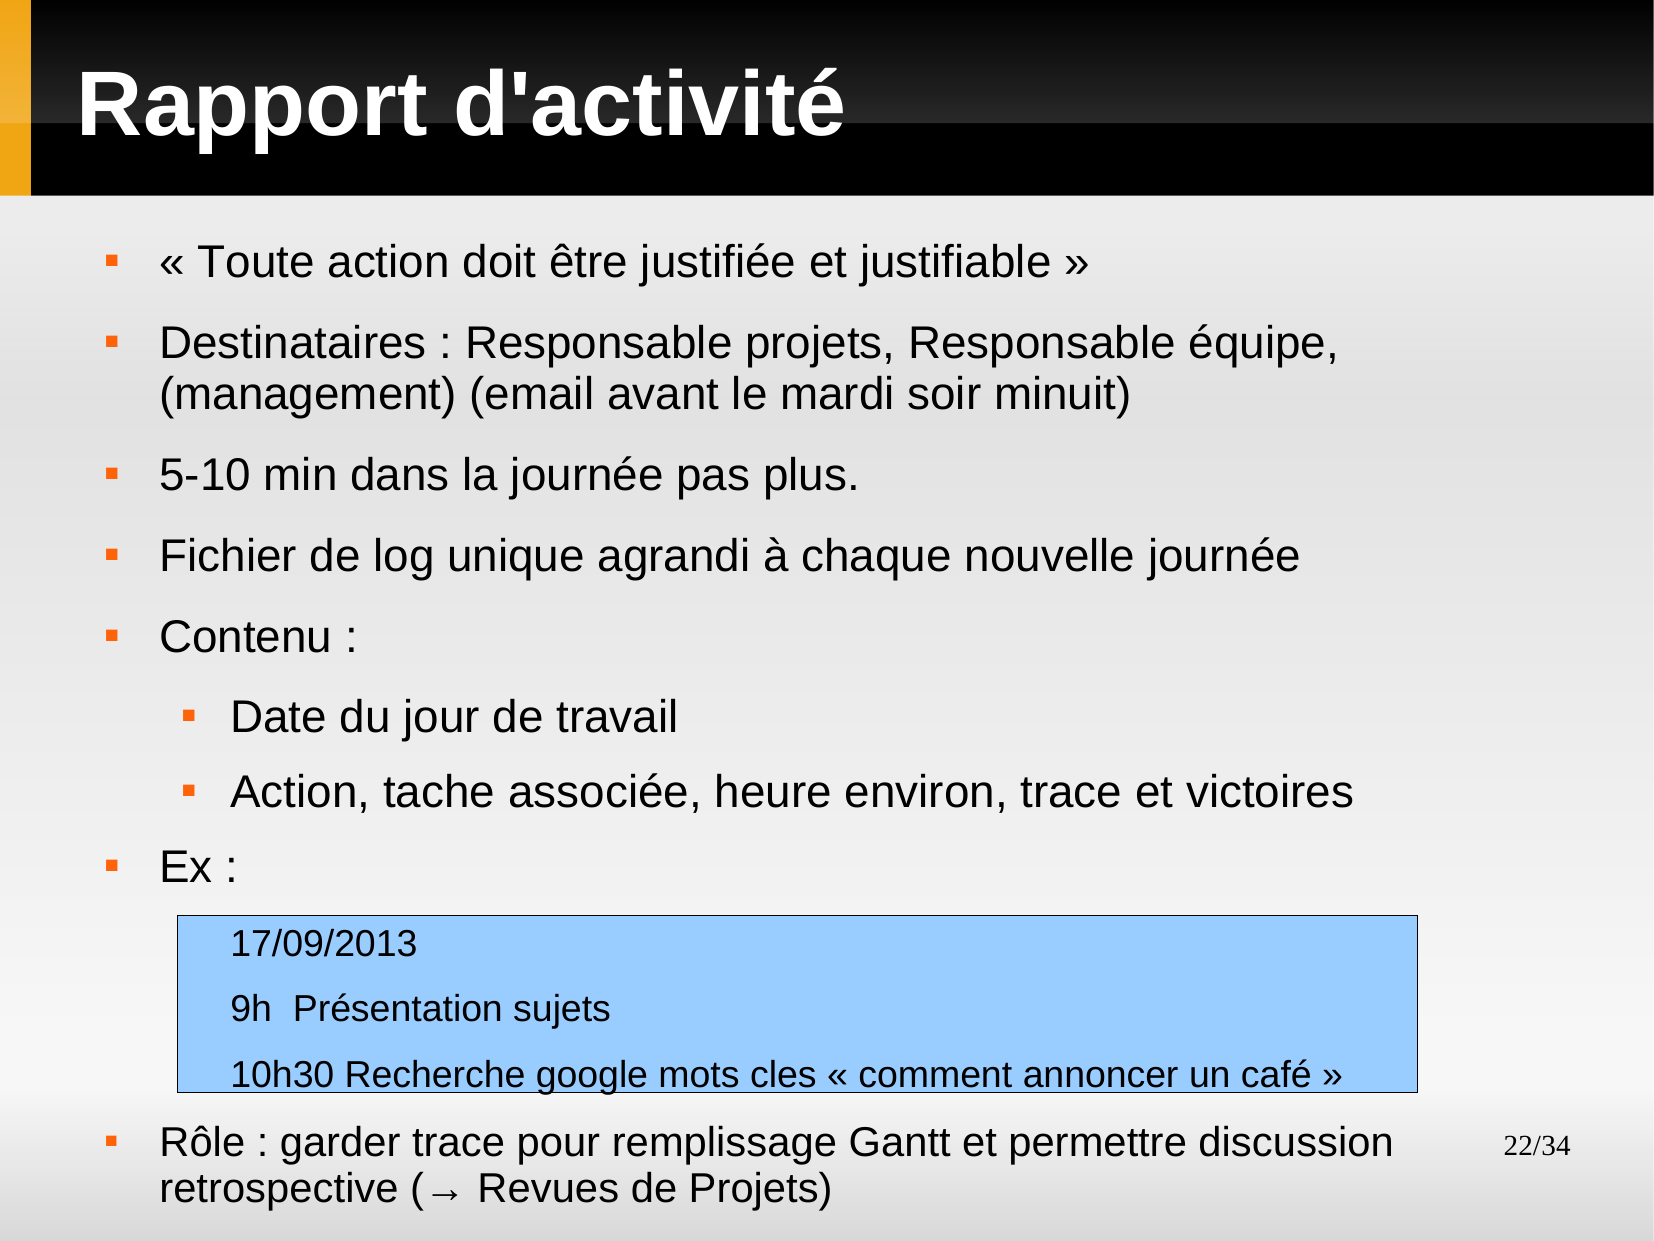

# Rapport d'activité
« Toute action doit être justifiée et justifiable »
Destinataires : Responsable projets, Responsable équipe, (management) (email avant le mardi soir minuit)
5-10 min dans la journée pas plus.
Fichier de log unique agrandi à chaque nouvelle journée
Contenu :
Date du jour de travail
Action, tache associée, heure environ, trace et victoires
Ex :
17/09/2013
9h Présentation sujets
10h30 Recherche google mots cles « comment annoncer un café »
Rôle : garder trace pour remplissage Gantt et permettre discussion retrospective (→ Revues de Projets)
22